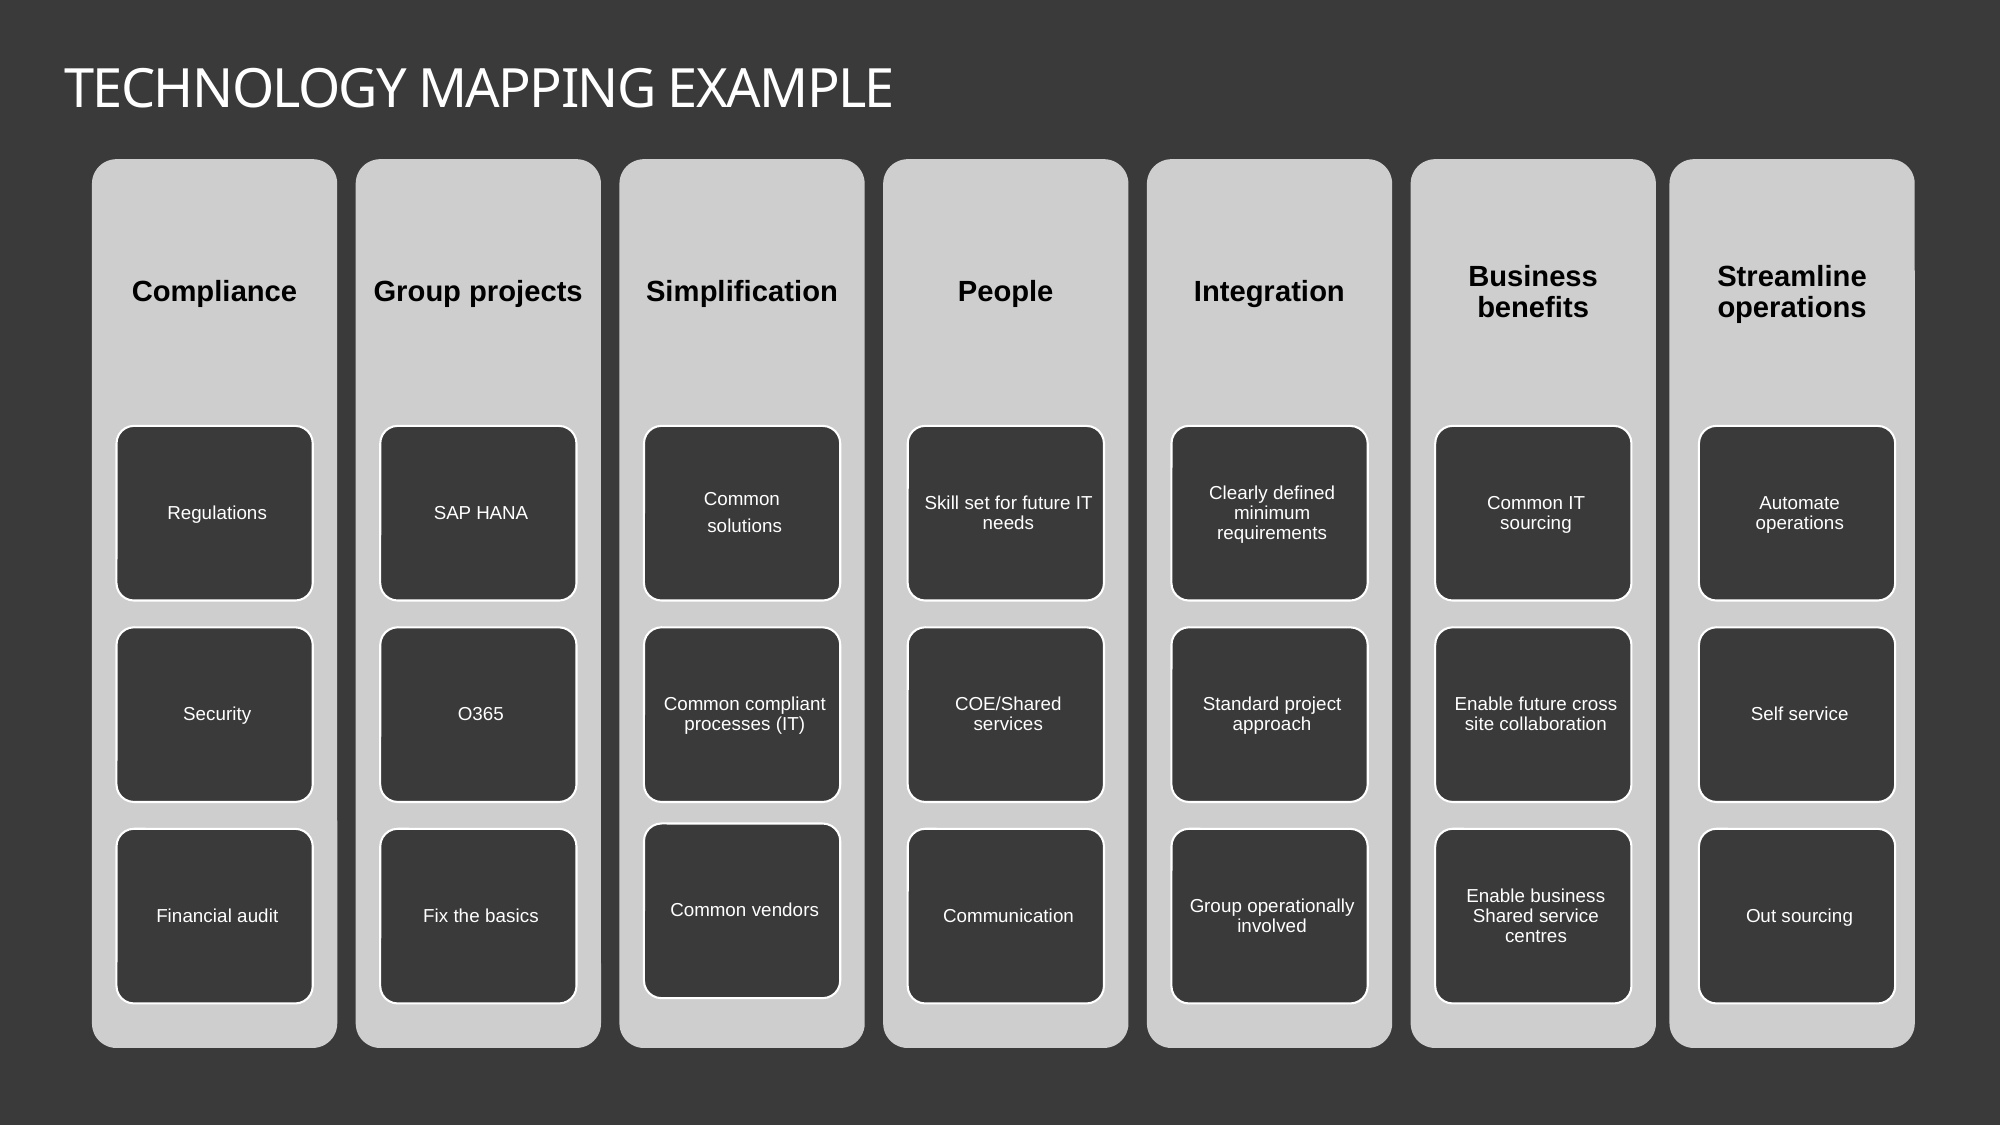

# Technology mapping example
Compliance
Group projects
Simplification
People
Integration
Business benefits
Streamline operations
Regulations
SAP HANA
Common
solutions
Skill set for future IT needs
Clearly defined minimum requirements
Common IT sourcing
Automate operations
Security
O365
Common compliant processes (IT)
COE/Shared services
Standard project approach
Enable future cross site collaboration
Self service
Common vendors
Financial audit
Fix the basics
Communication
Group operationally involved
Enable business Shared service centres
Out sourcing